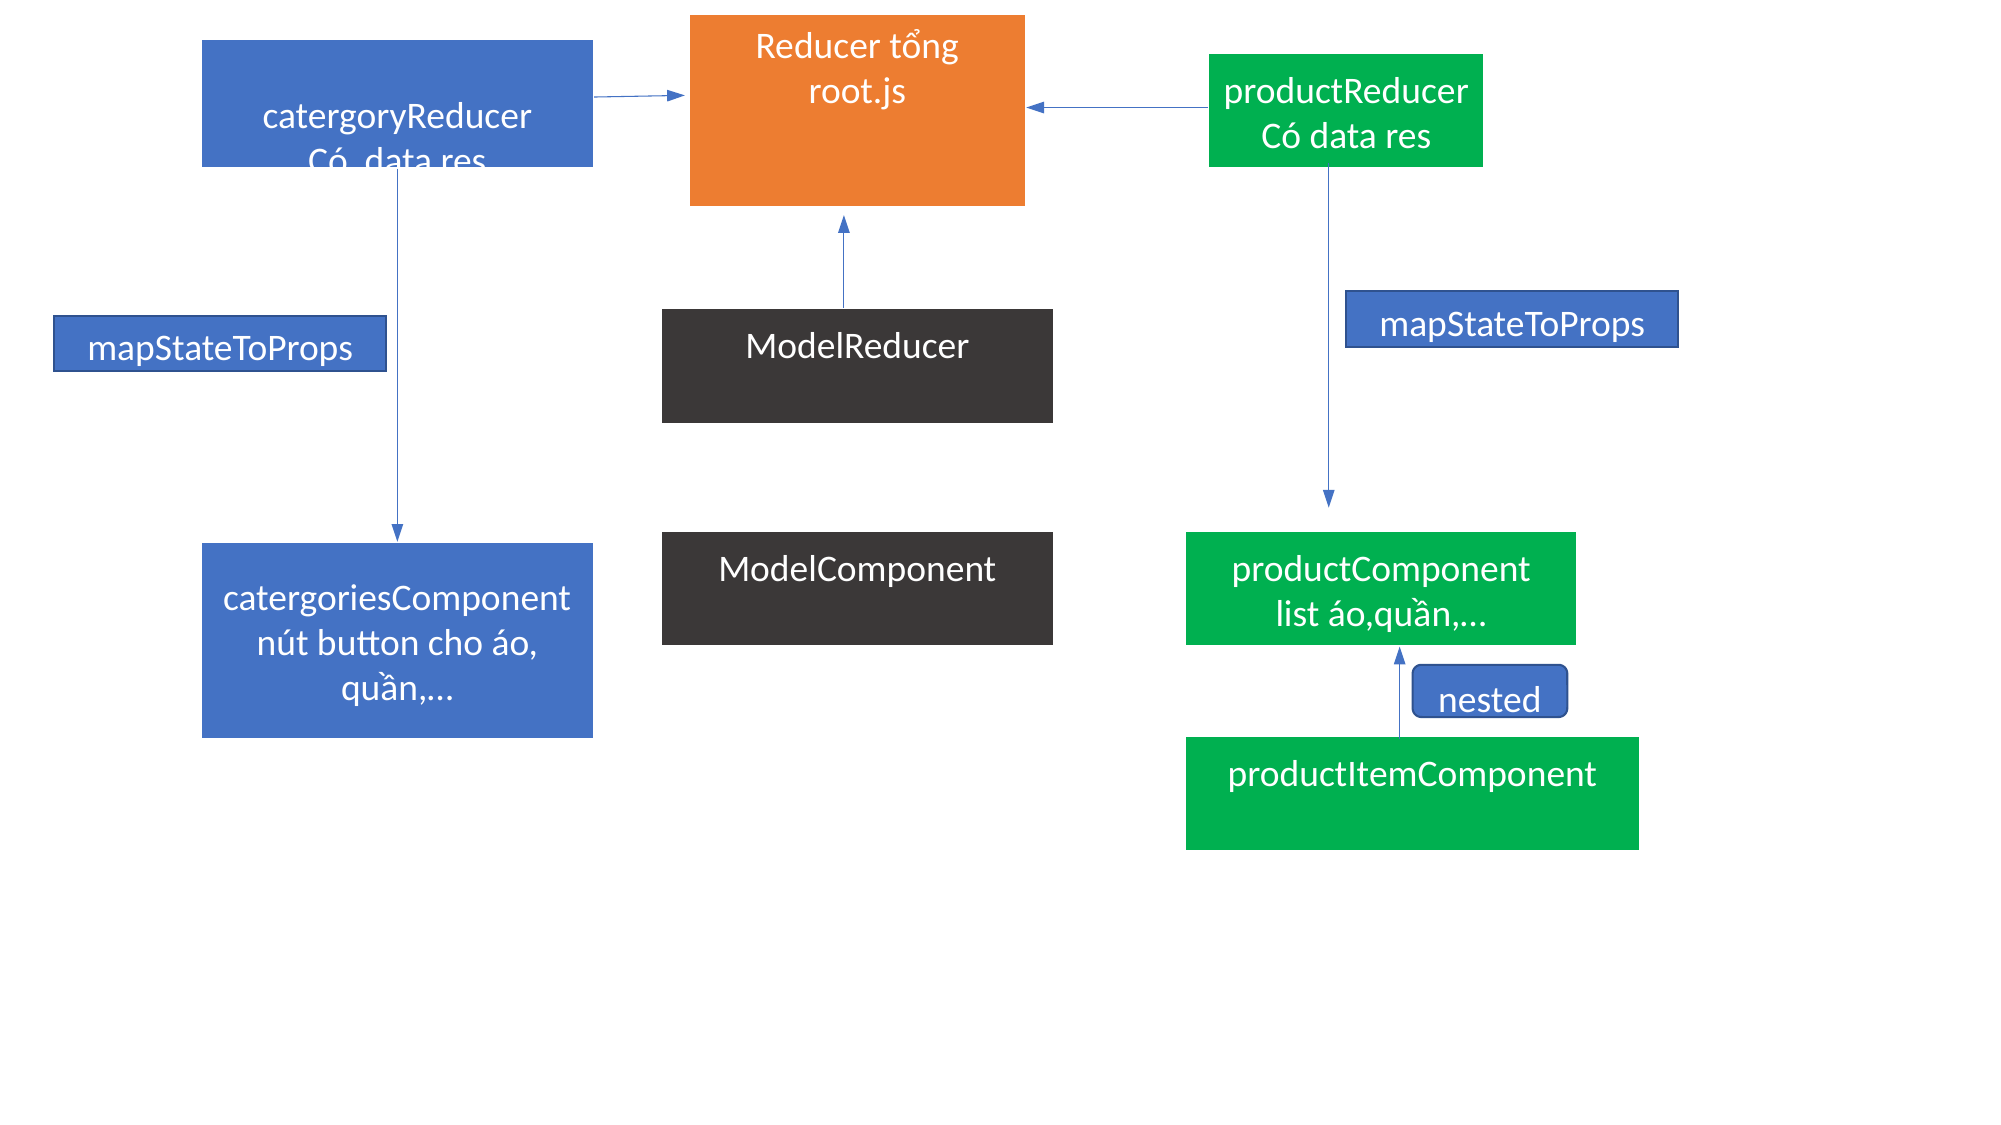

Reducer tổng
root.js
catergoryReducer
Có data res
productReducer
Có data res
mapStateToProps
ModelReducer
mapStateToProps
ModelComponent
productComponent
list áo,quần,…
catergoriesComponent
nút button cho áo,
quần,…
nested
productItemComponent